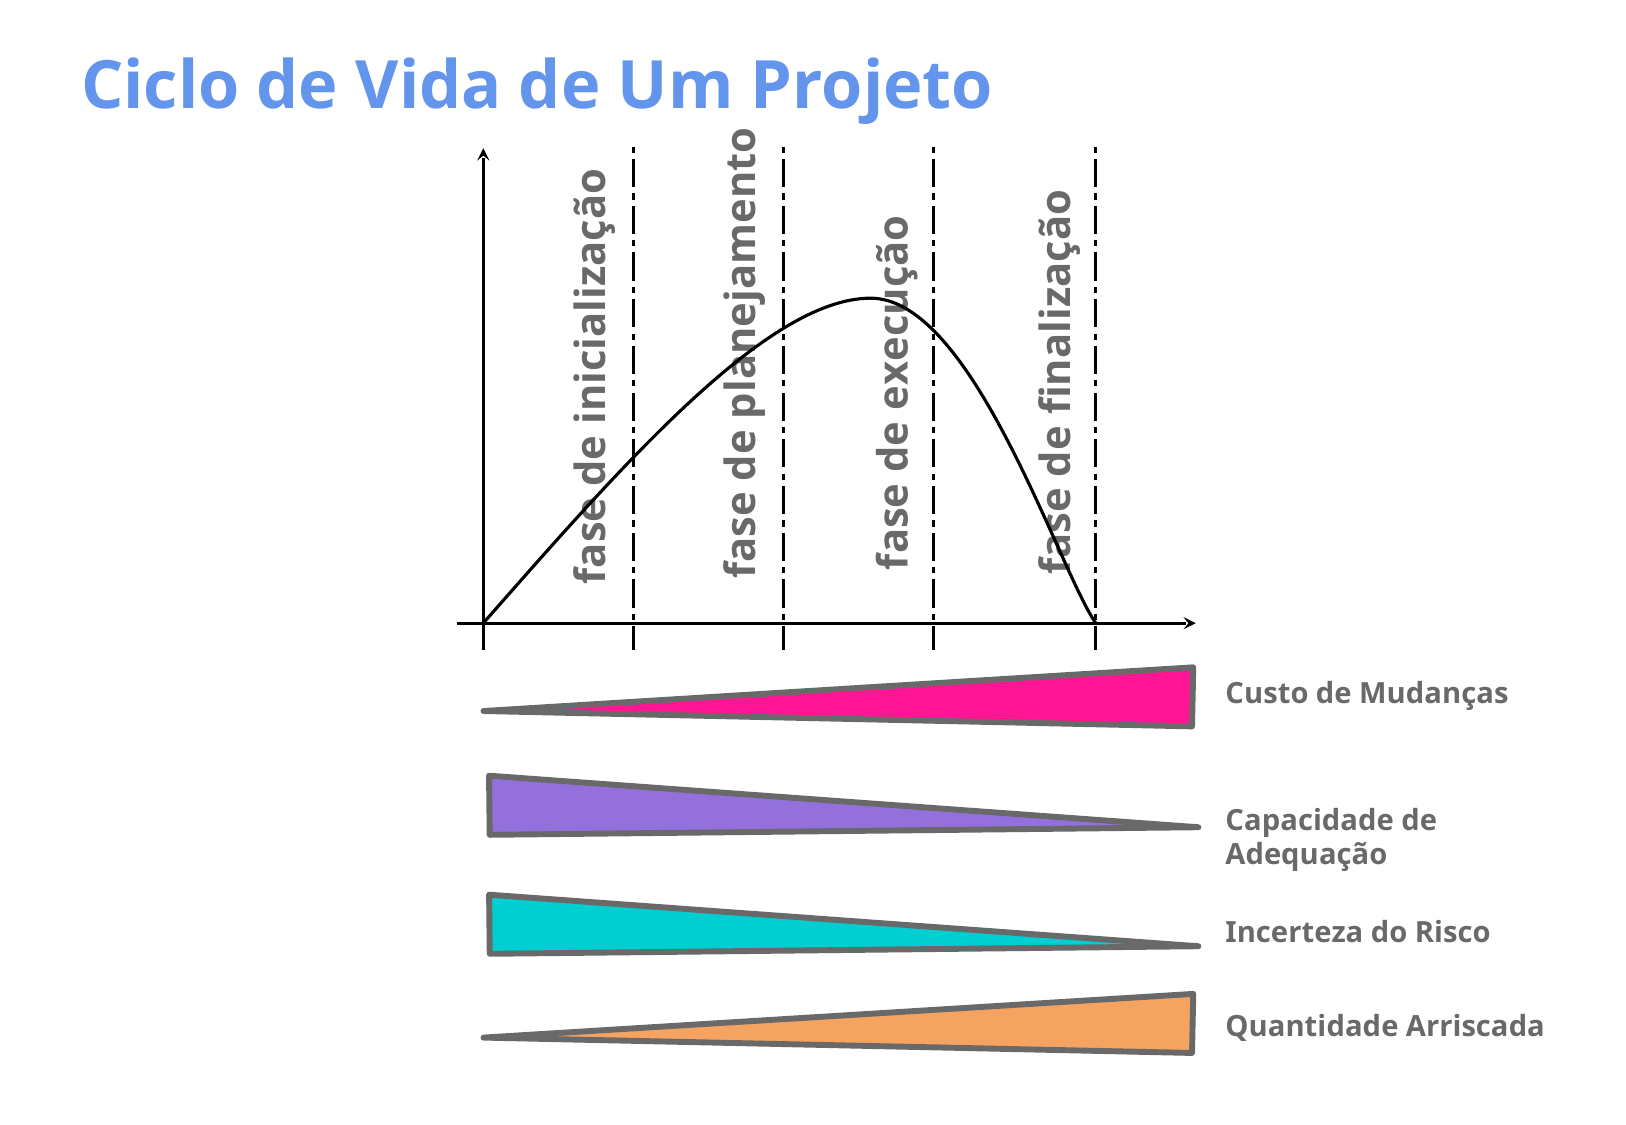

# Ciclo de Vida de Um Projeto
fase de planejamento
fase de inicialização
fase de finalização
fase de execução
Custo de Mudanças
Capacidade de Adequação
Incerteza do Risco
Quantidade Arriscada